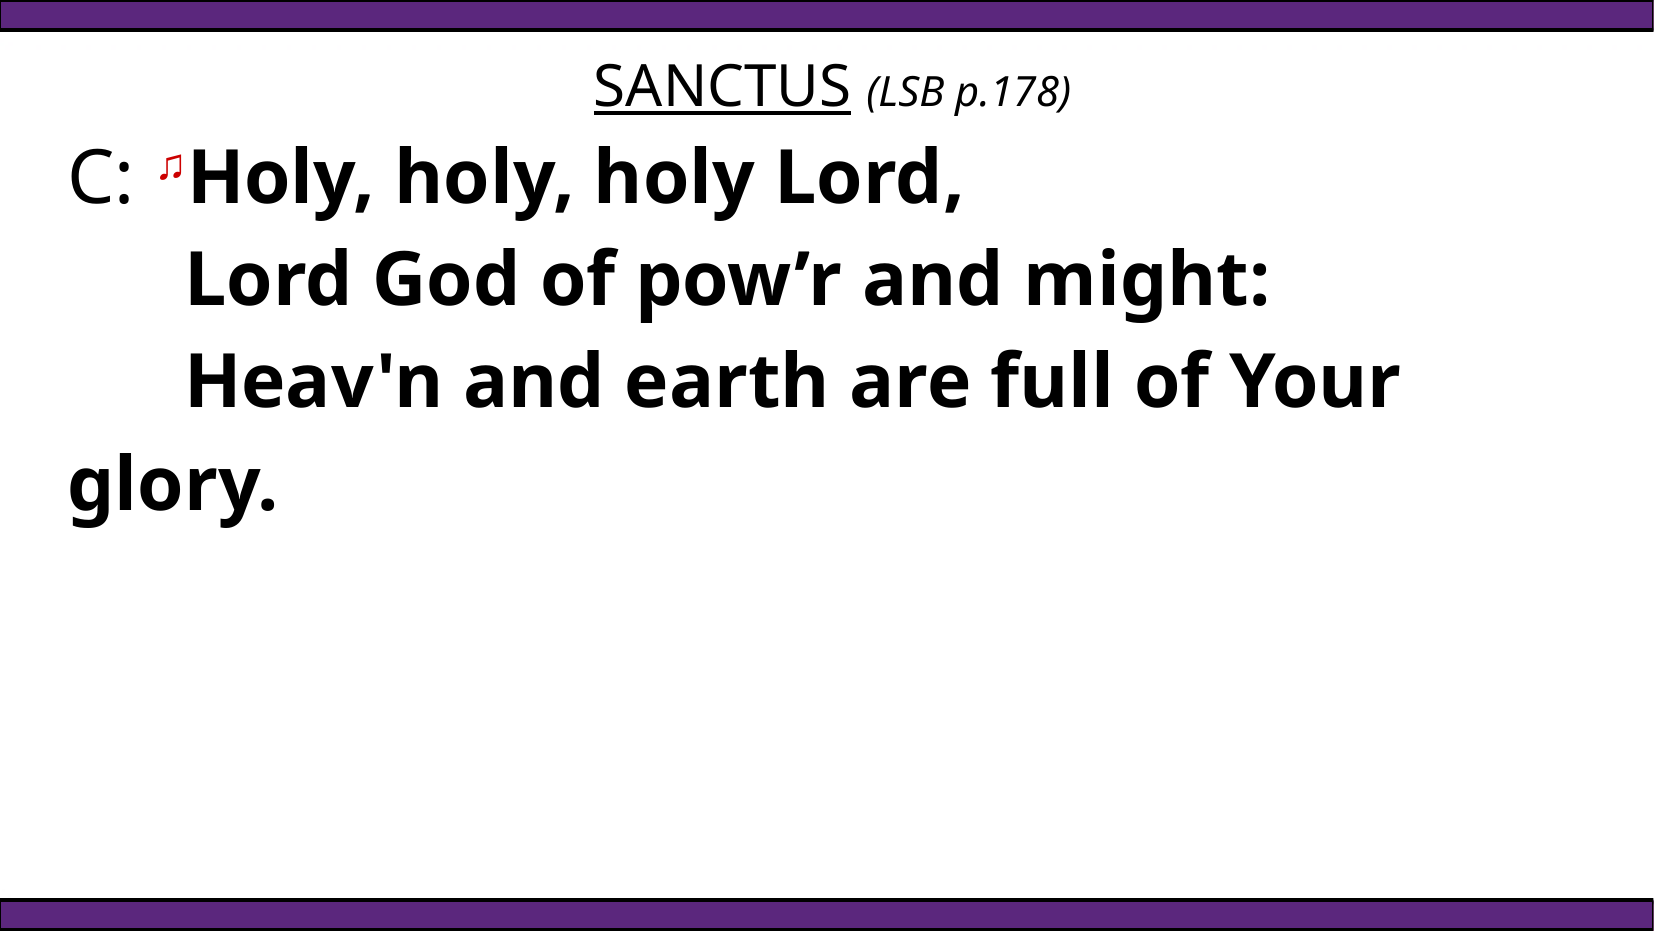

SANCTUS (LSB p.178)
C: ♫Holy, holy, holy Lord,
 Lord God of pow’r and might:
 Heav'n and earth are full of Your glory.